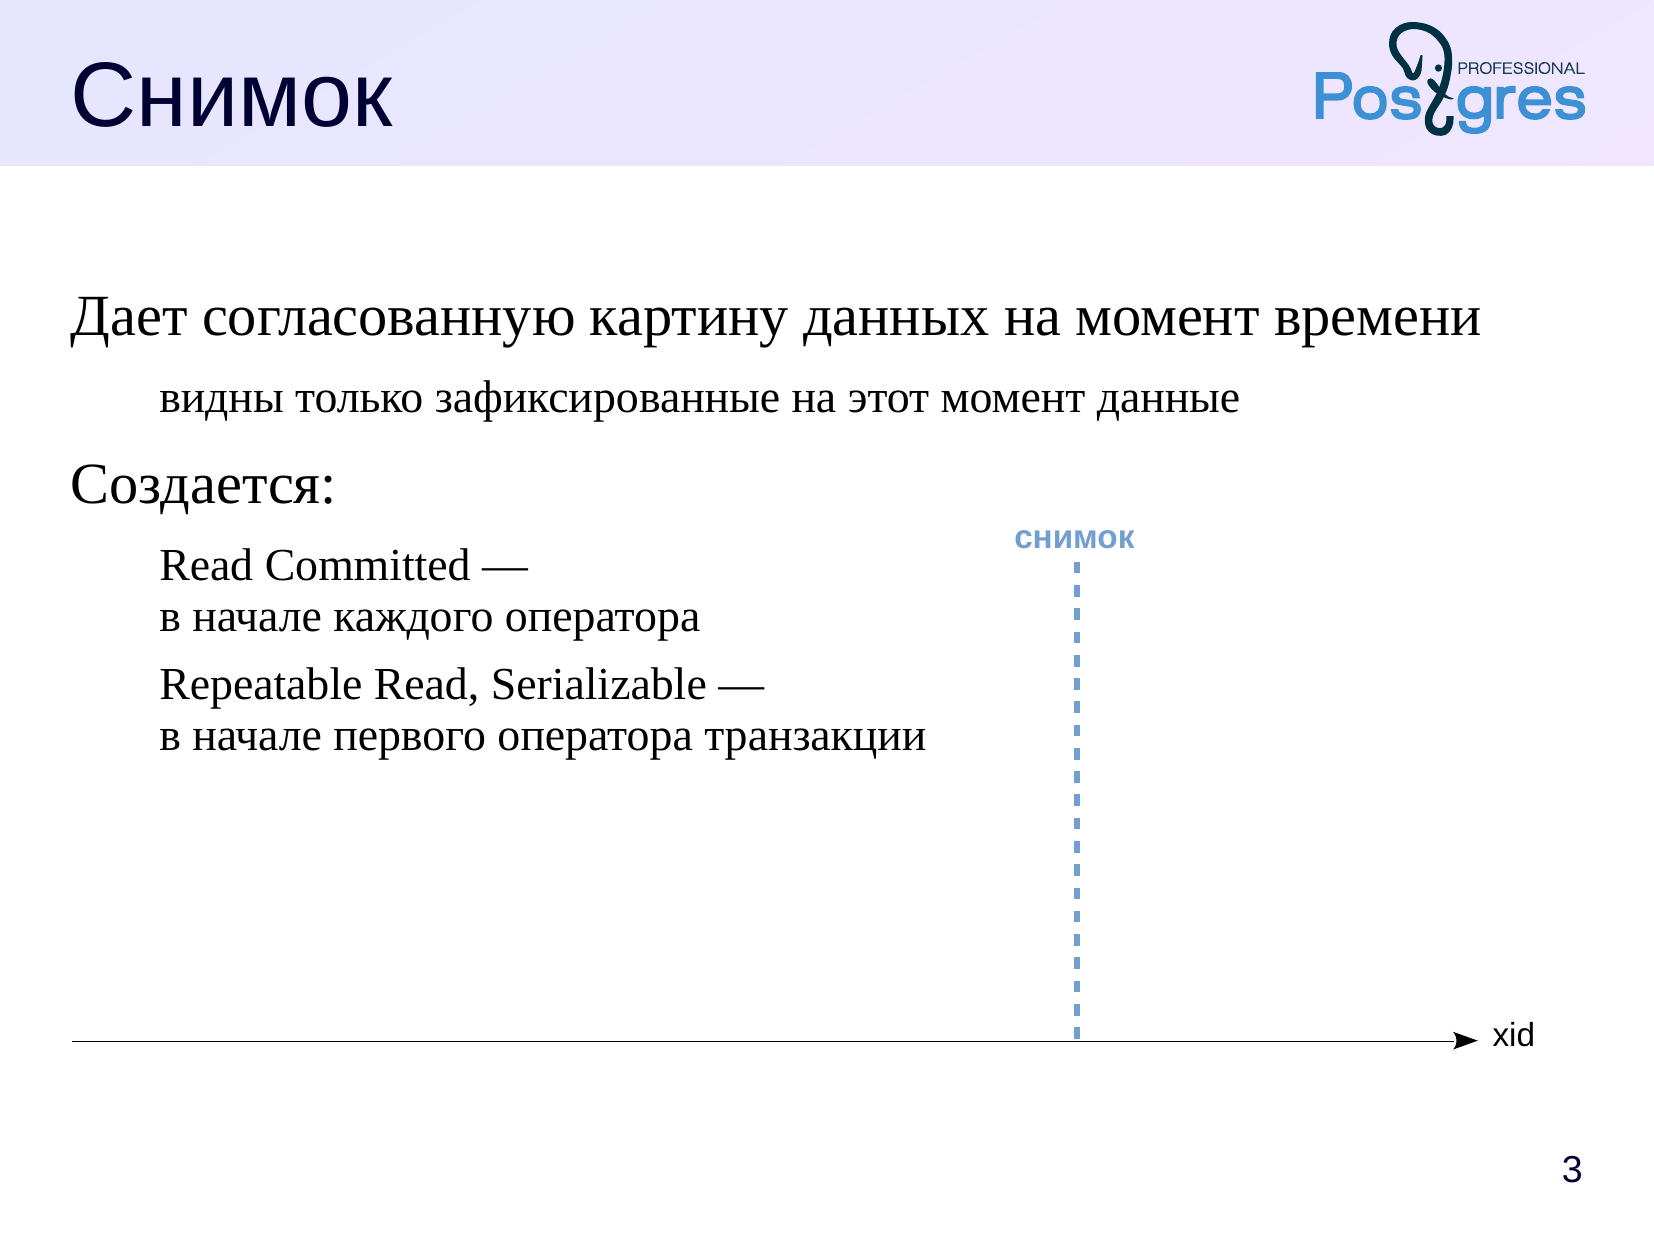

# Снимок
Дает согласованную картину данных на момент времени
видны только зафиксированные на этот момент данные
Создается:
Read Committed —
в начале каждого оператора
Repeatable Read, Serializable —
в начале первого оператора транзакции
снимок
xid